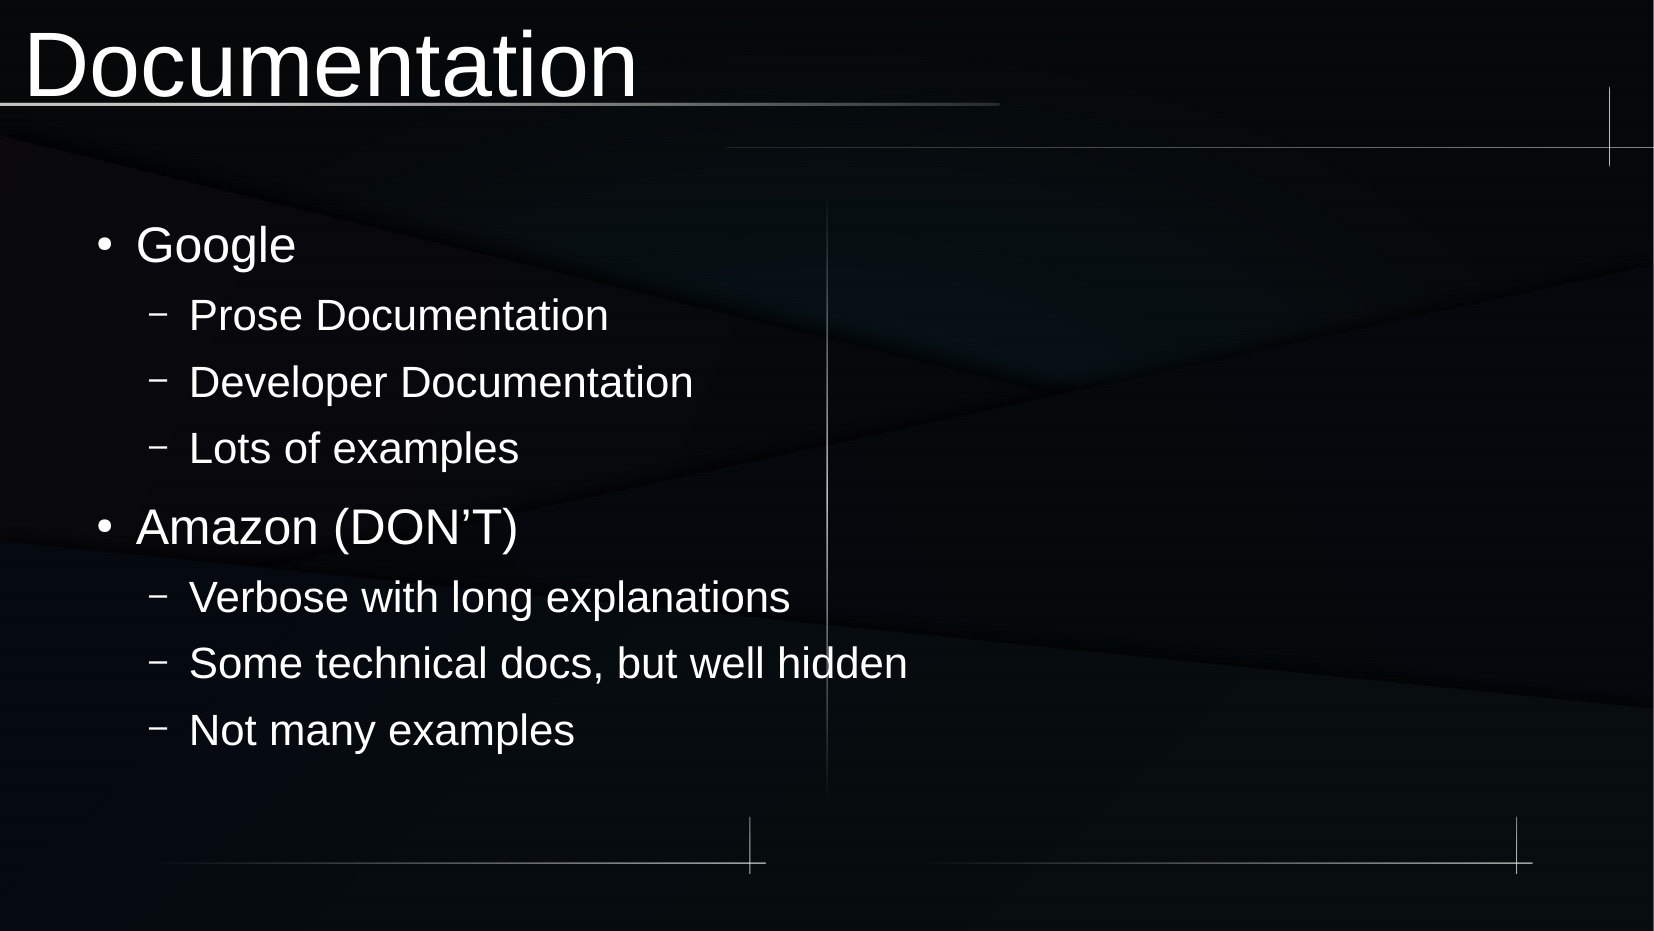

# Documentation
Google
Prose Documentation
Developer Documentation
Lots of examples
Amazon (DON’T)
Verbose with long explanations
Some technical docs, but well hidden
Not many examples